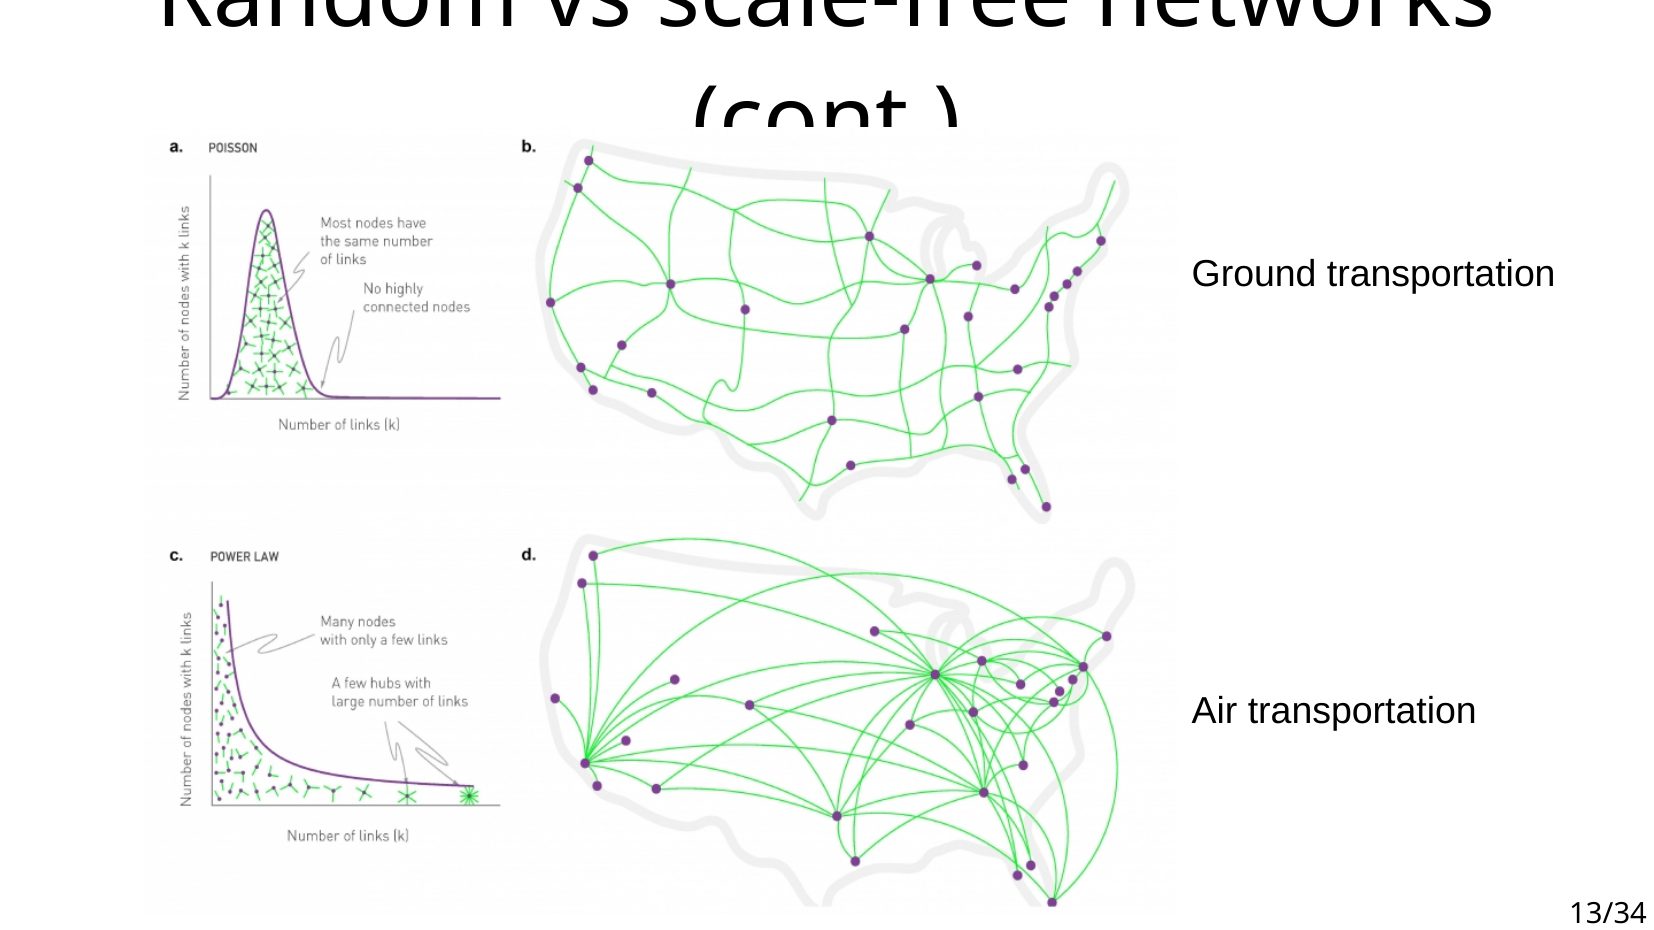

# Random vs scale-free networks (cont.)
Ground transportation
Air transportation
13